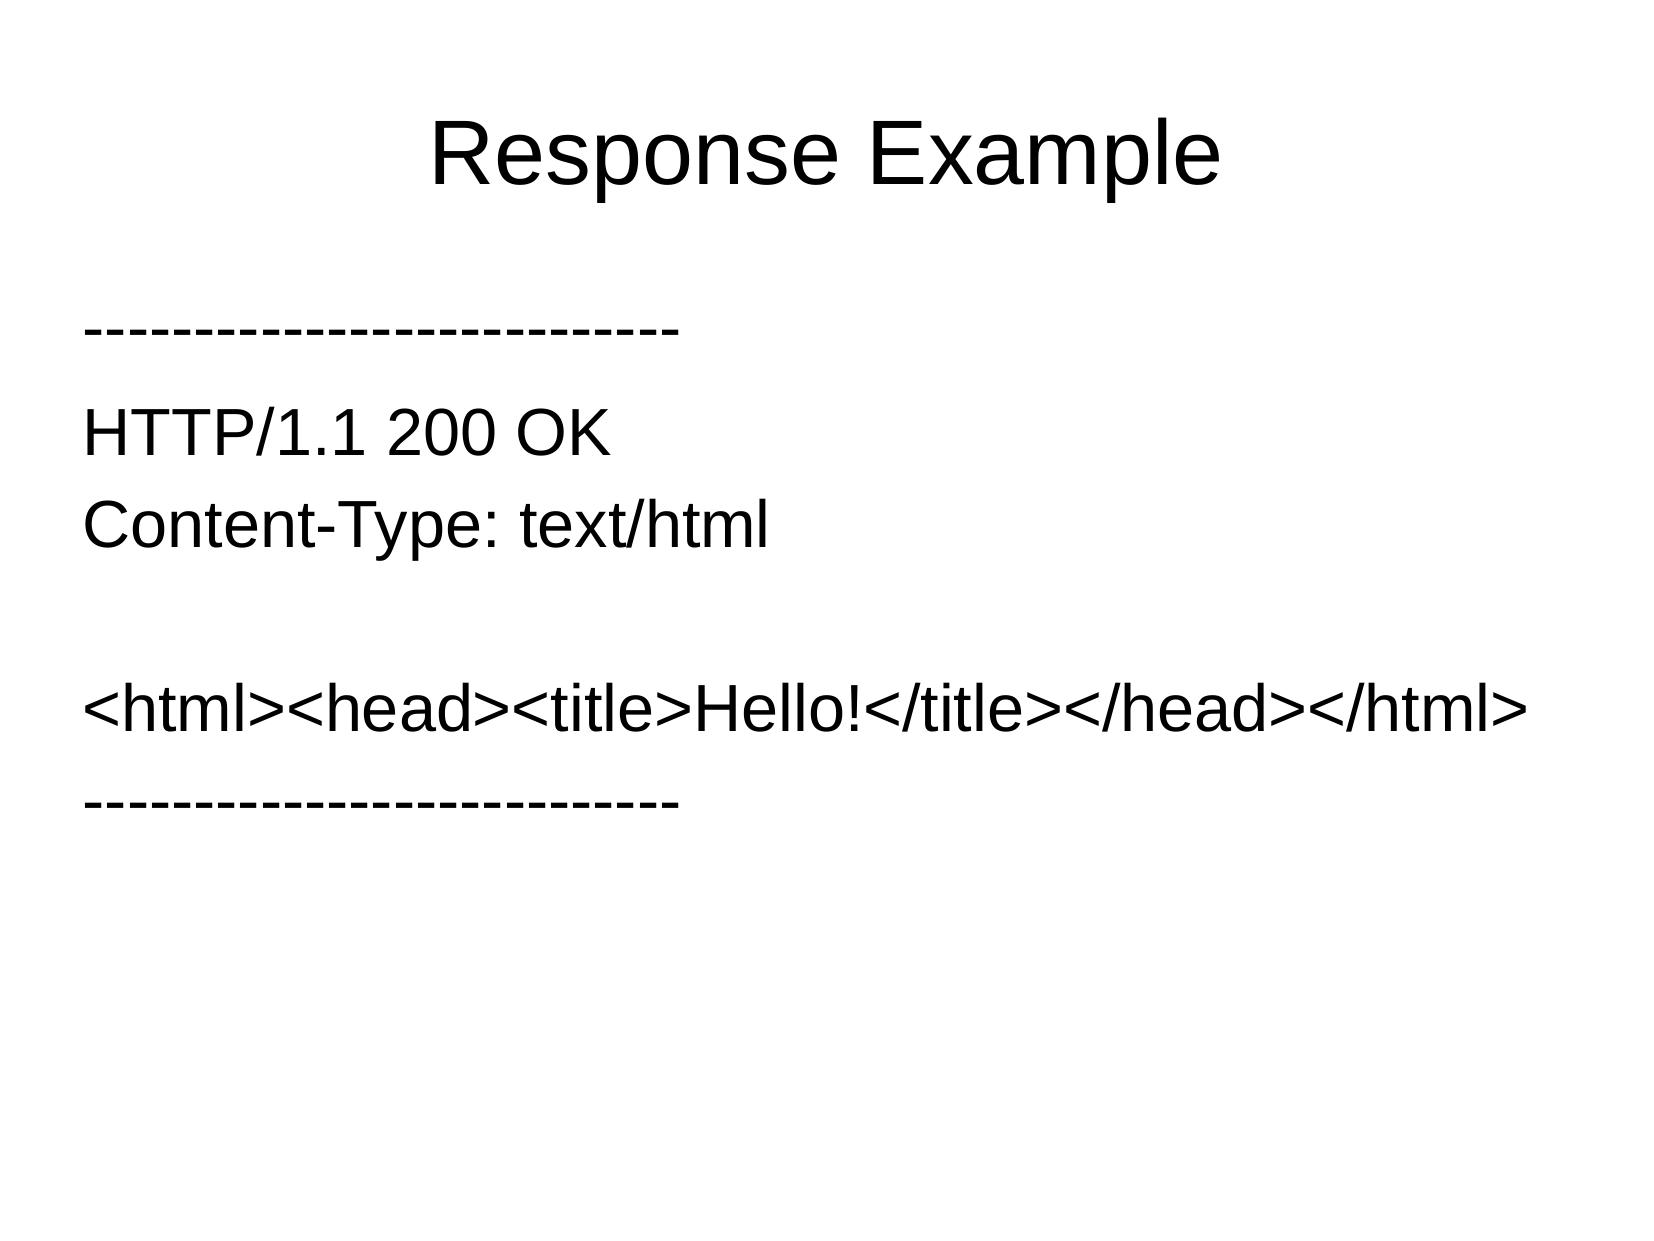

# Response Example
---------------------------
HTTP/1.1 200 OK
Content-Type: text/html
<html><head><title>Hello!</title></head></html>
---------------------------